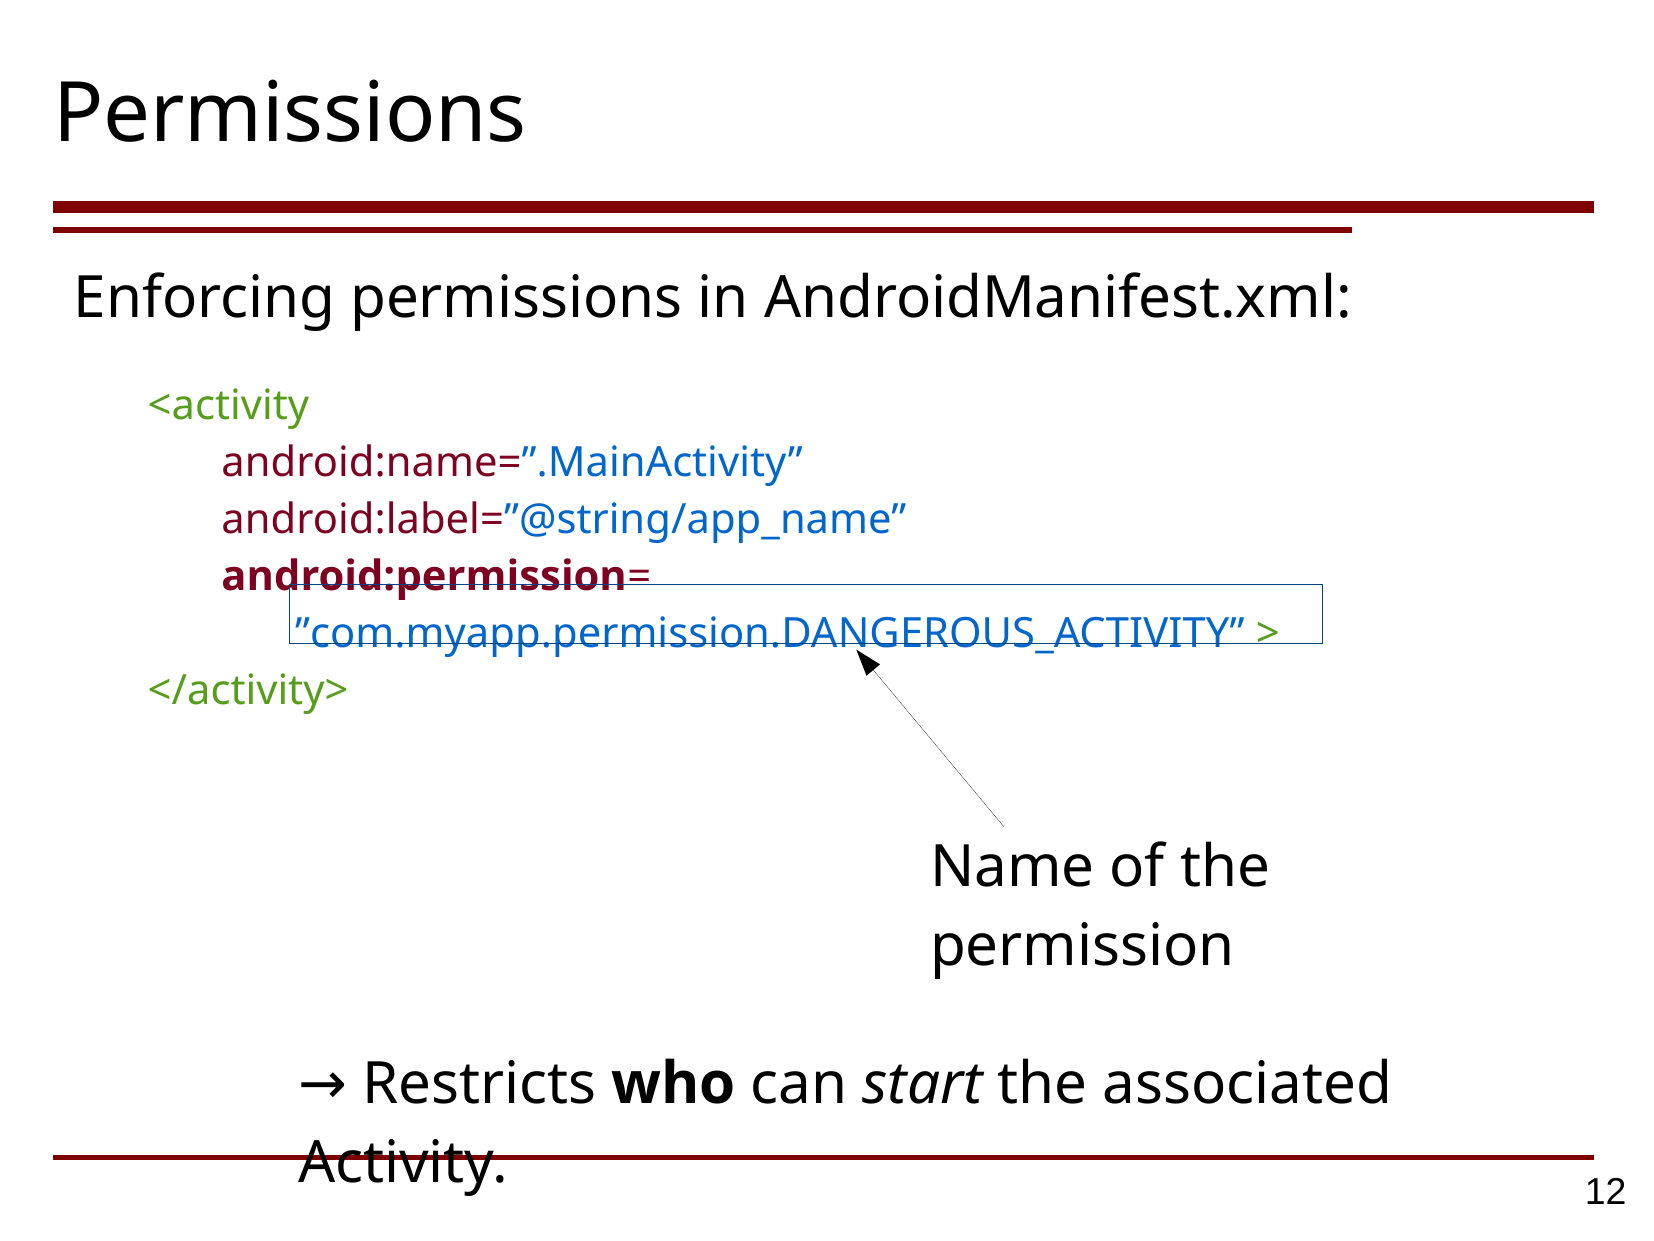

# Permissions
Enforcing permissions in AndroidManifest.xml:
	<activity
		android:name=”.MainActivity”
		android:label=”@string/app_name”
		android:permission=
			”com.myapp.permission.DANGEROUS_ACTIVITY” >
	</activity>
Name of the permission
→ Restricts who can start the associated Activity.